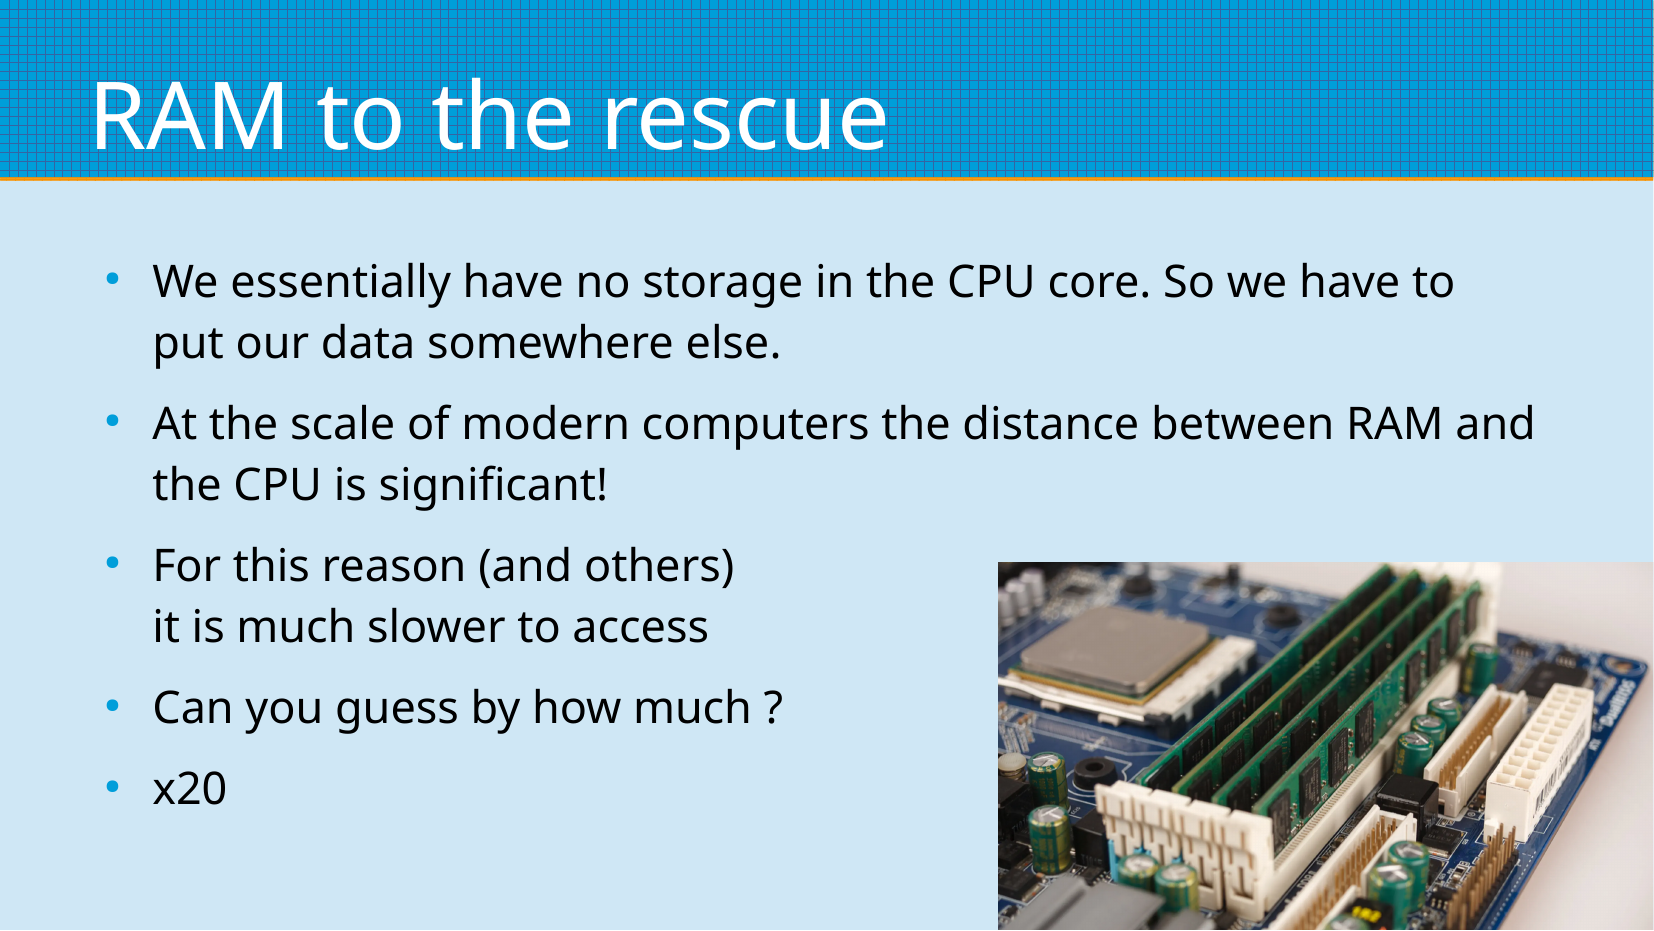

# RAM to the rescue
We essentially have no storage in the CPU core. So we have to put our data somewhere else.
At the scale of modern computers the distance between RAM and the CPU is significant!
For this reason (and others)
it is much slower to access
Can you guess by how much ?
x20